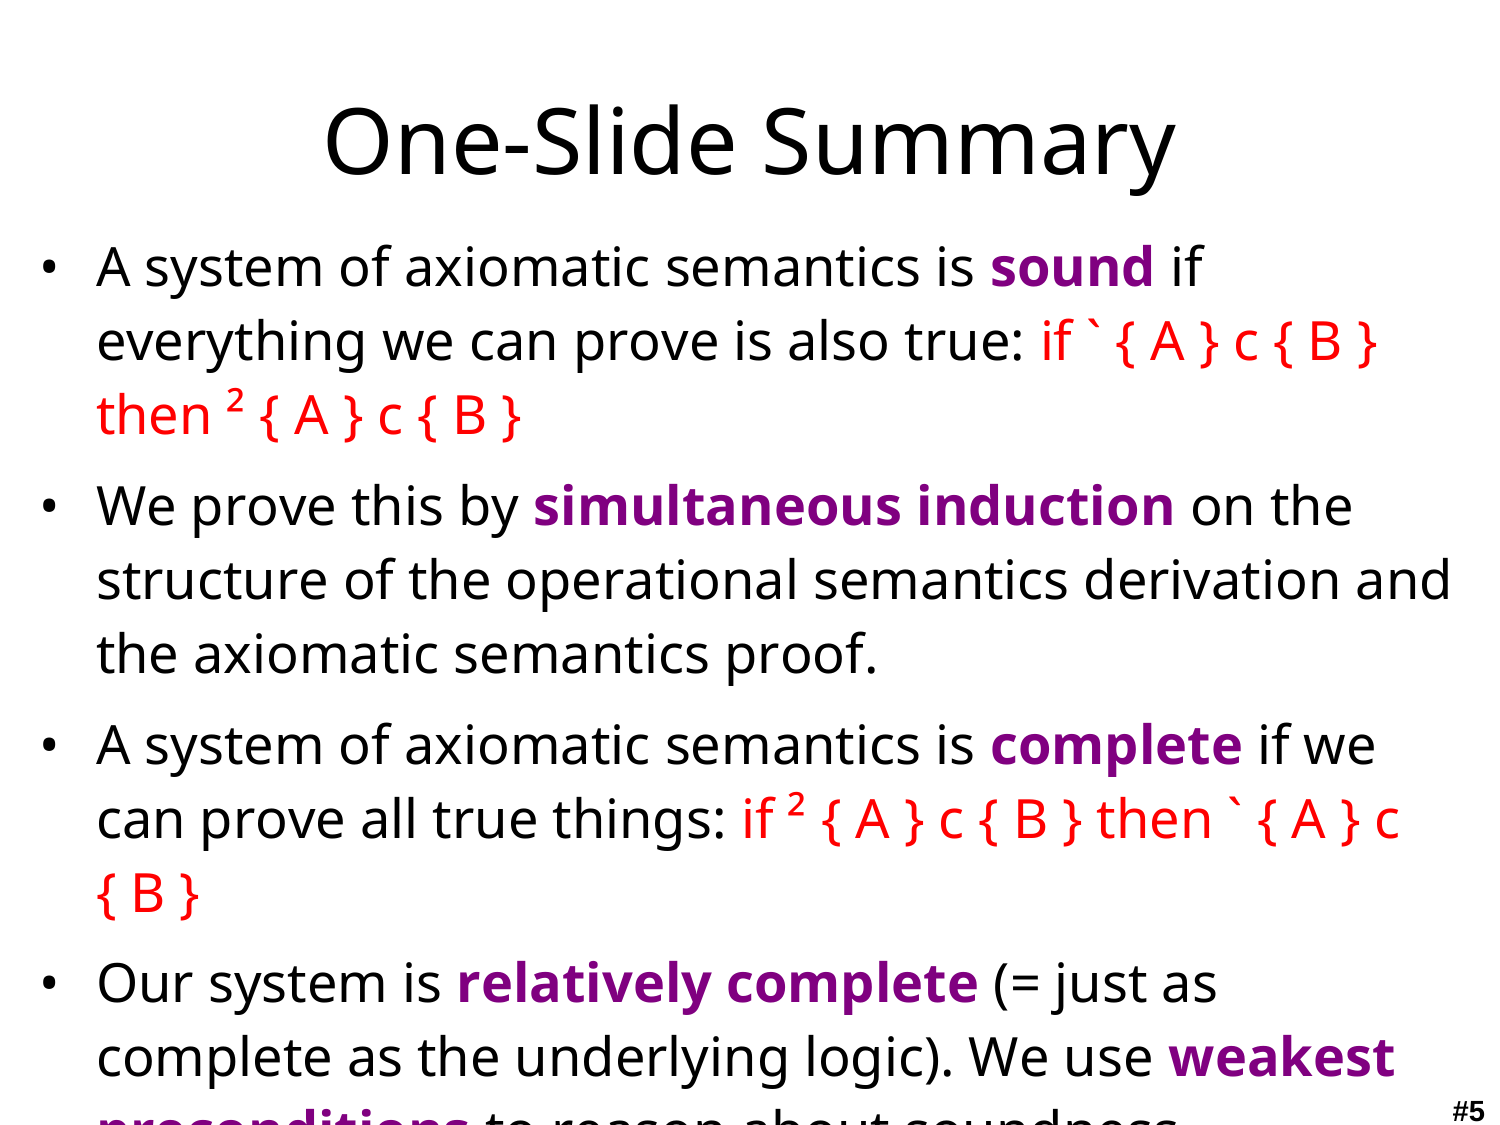

# One-Slide Summary
A system of axiomatic semantics is sound if everything we can prove is also true: if ` { A } c { B } then ² { A } c { B }
We prove this by simultaneous induction on the structure of the operational semantics derivation and the axiomatic semantics proof.
A system of axiomatic semantics is complete if we can prove all true things: if ² { A } c { B } then ` { A } c { B }
Our system is relatively complete (= just as complete as the underlying logic). We use weakest preconditions to reason about soundness. Verification conditions are preconditions that are easy to compute.
5